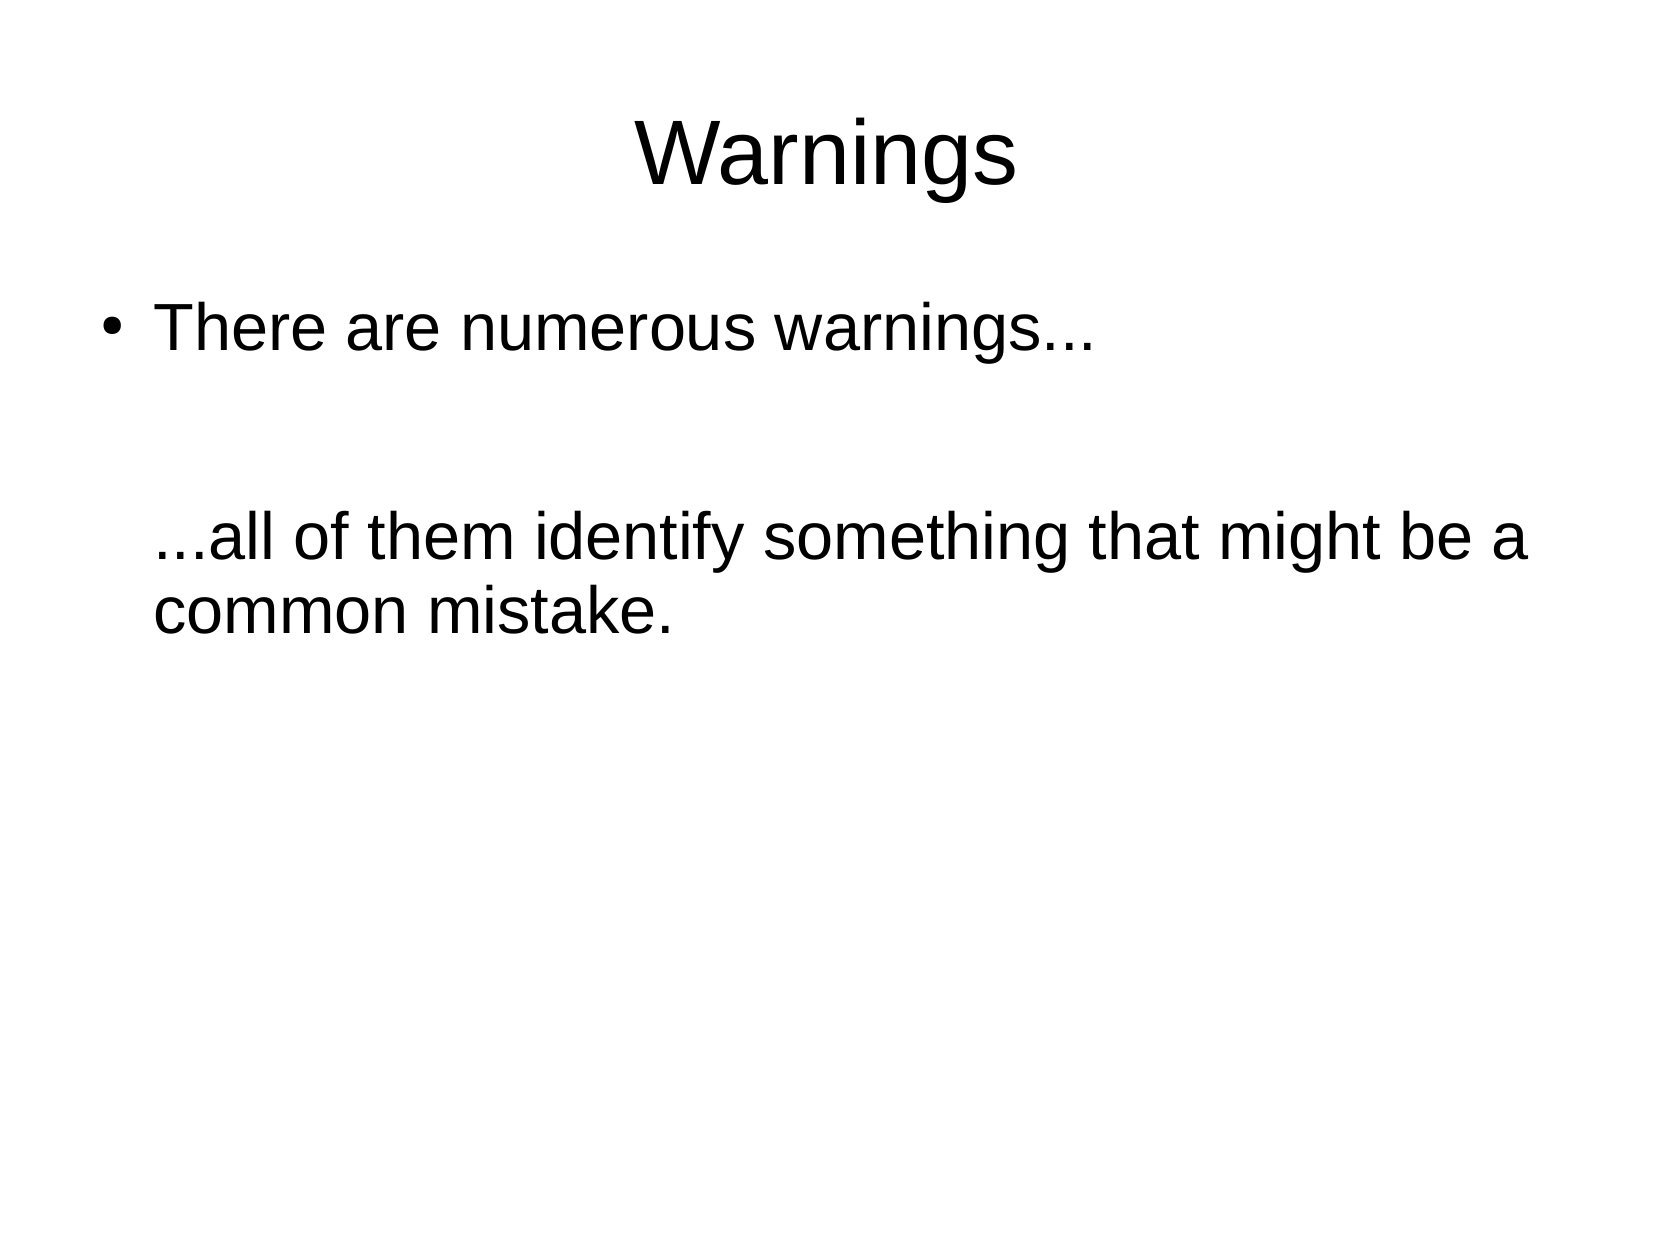

# Warnings
There are numerous warnings...
...all of them identify something that might be a common mistake.